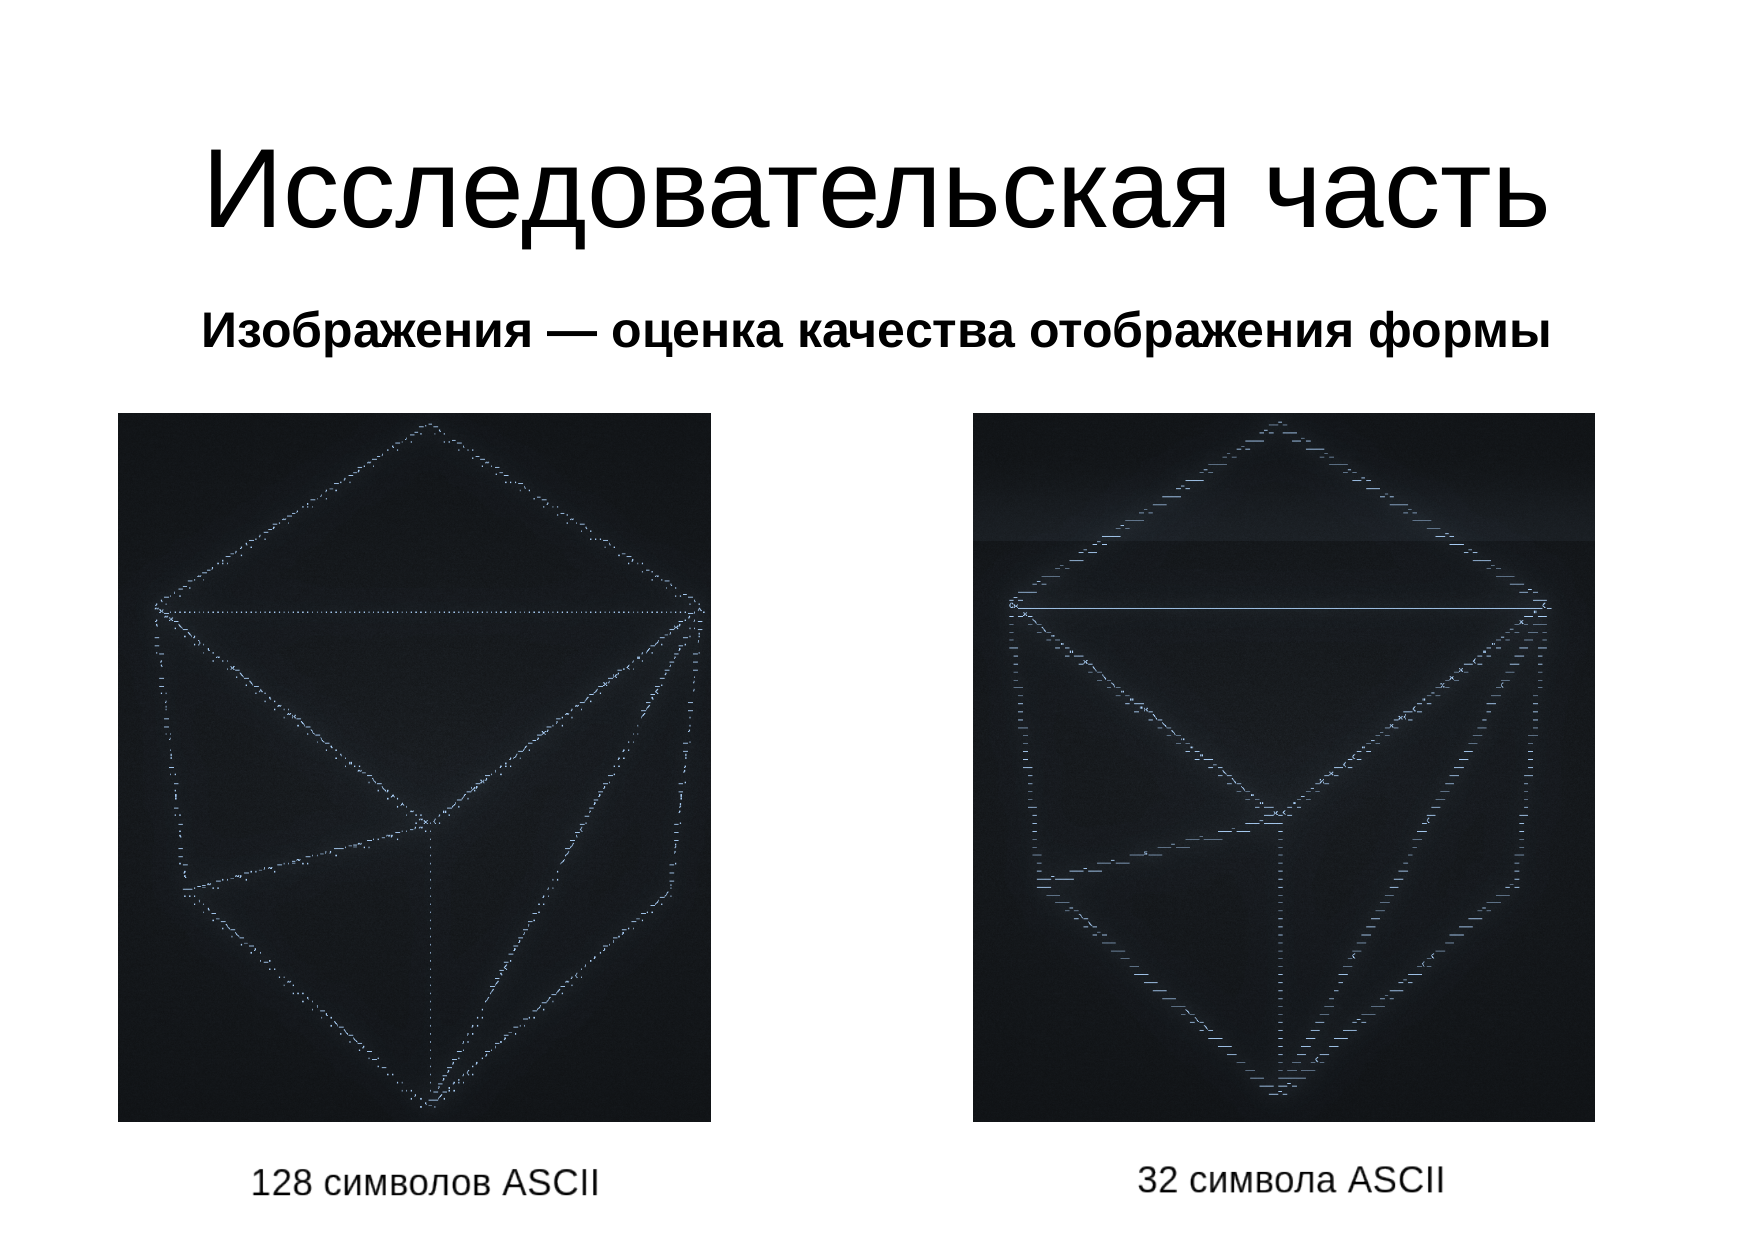

# Исследовательская часть
Изображения — оценка качества отображения формы